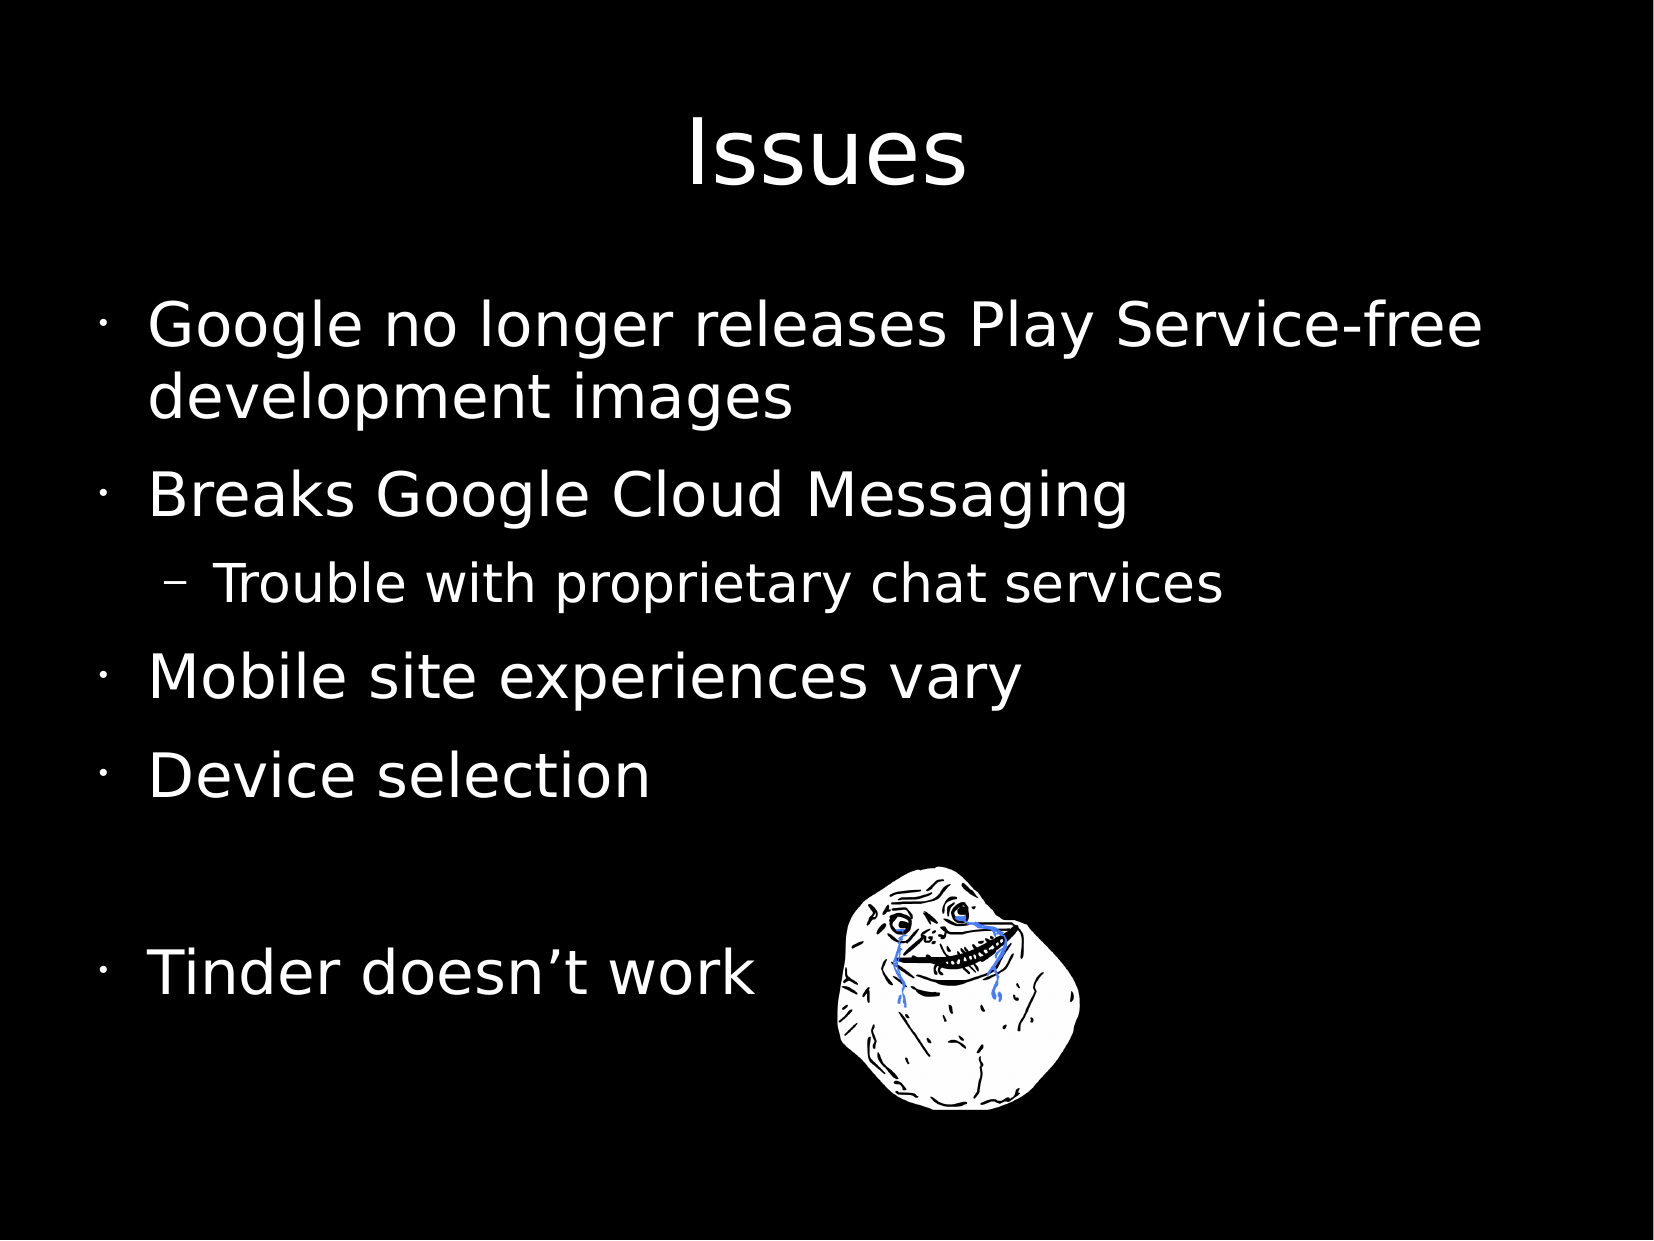

Issues
# Google no longer releases Play Service-free development images
Breaks Google Cloud Messaging
Trouble with proprietary chat services
Mobile site experiences vary
Device selection
Tinder doesn’t work